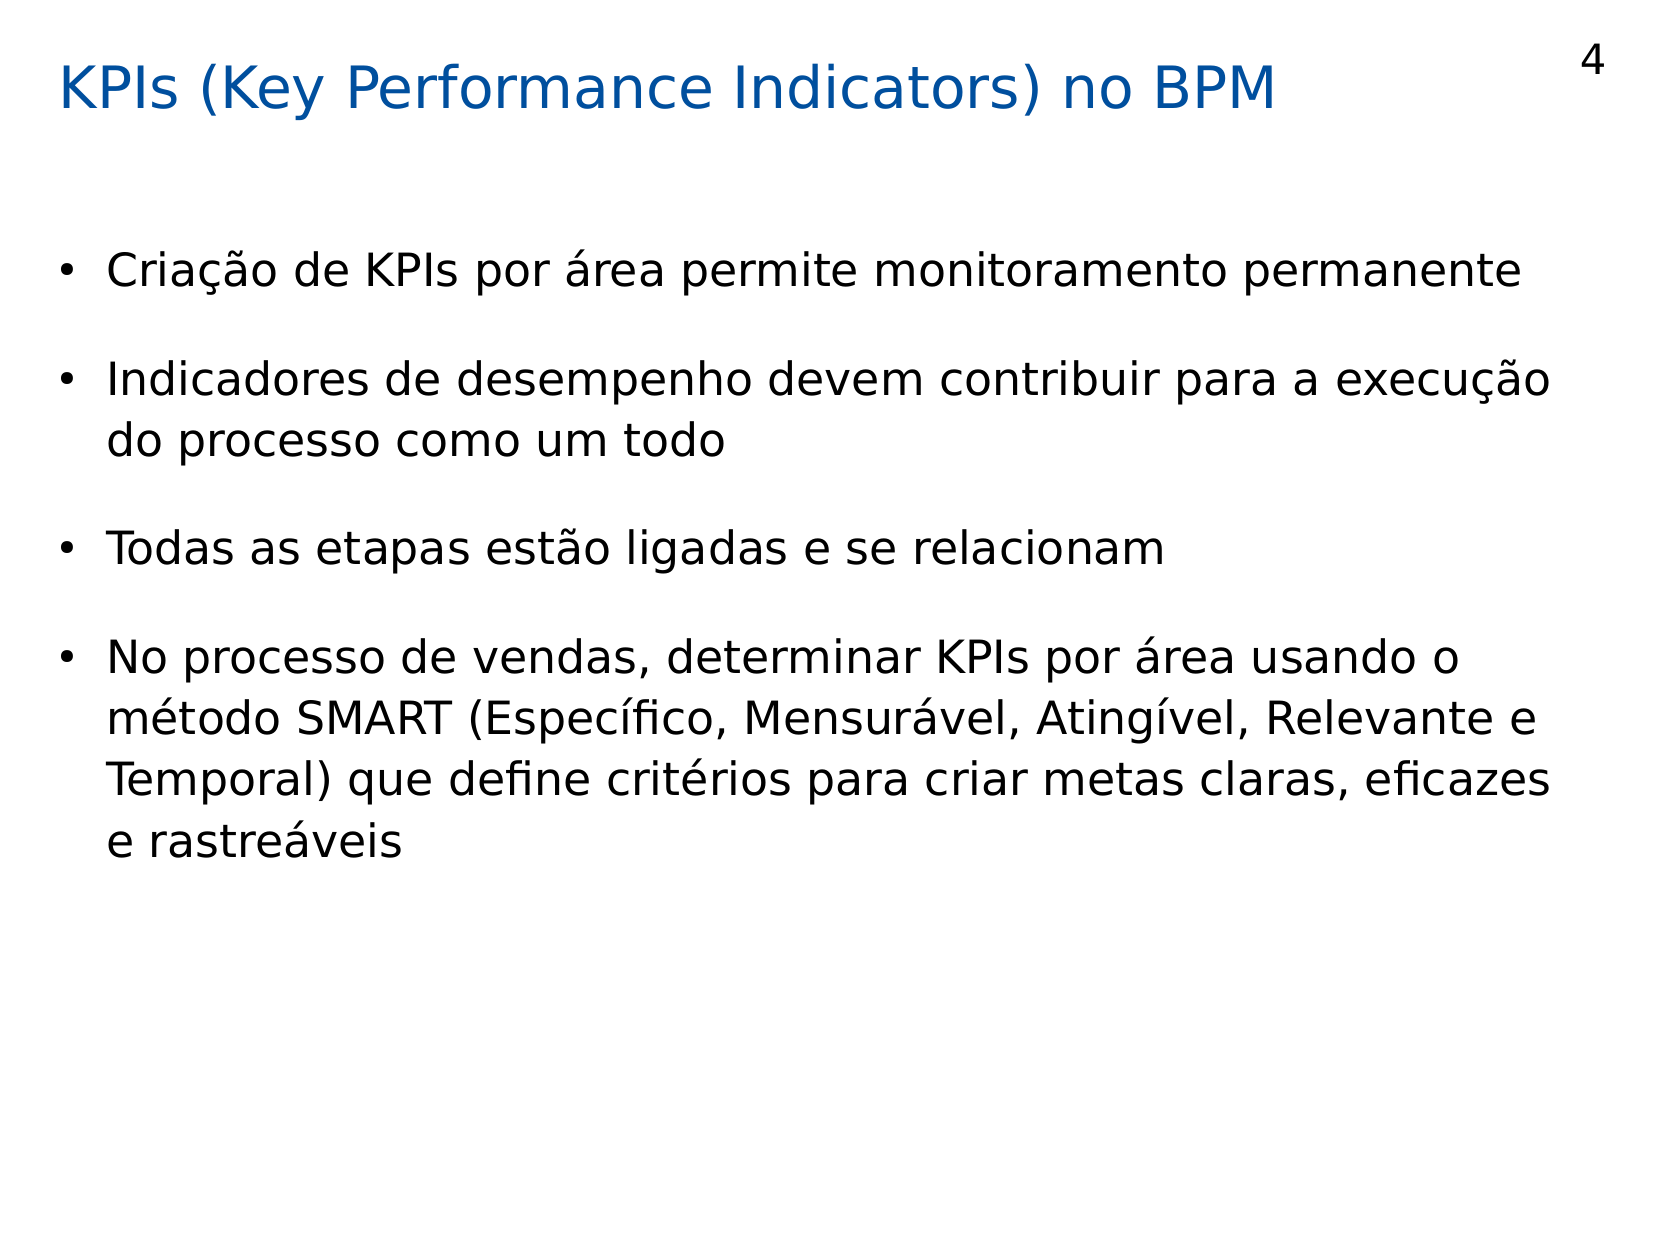

# KPIs (Key Performance Indicators) no BPM
4
Criação de KPIs por área permite monitoramento permanente
Indicadores de desempenho devem contribuir para a execução do processo como um todo
Todas as etapas estão ligadas e se relacionam
No processo de vendas, determinar KPIs por área usando o método SMART (Específico, Mensurável, Atingível, Relevante e Temporal) que define critérios para criar metas claras, eficazes e rastreáveis